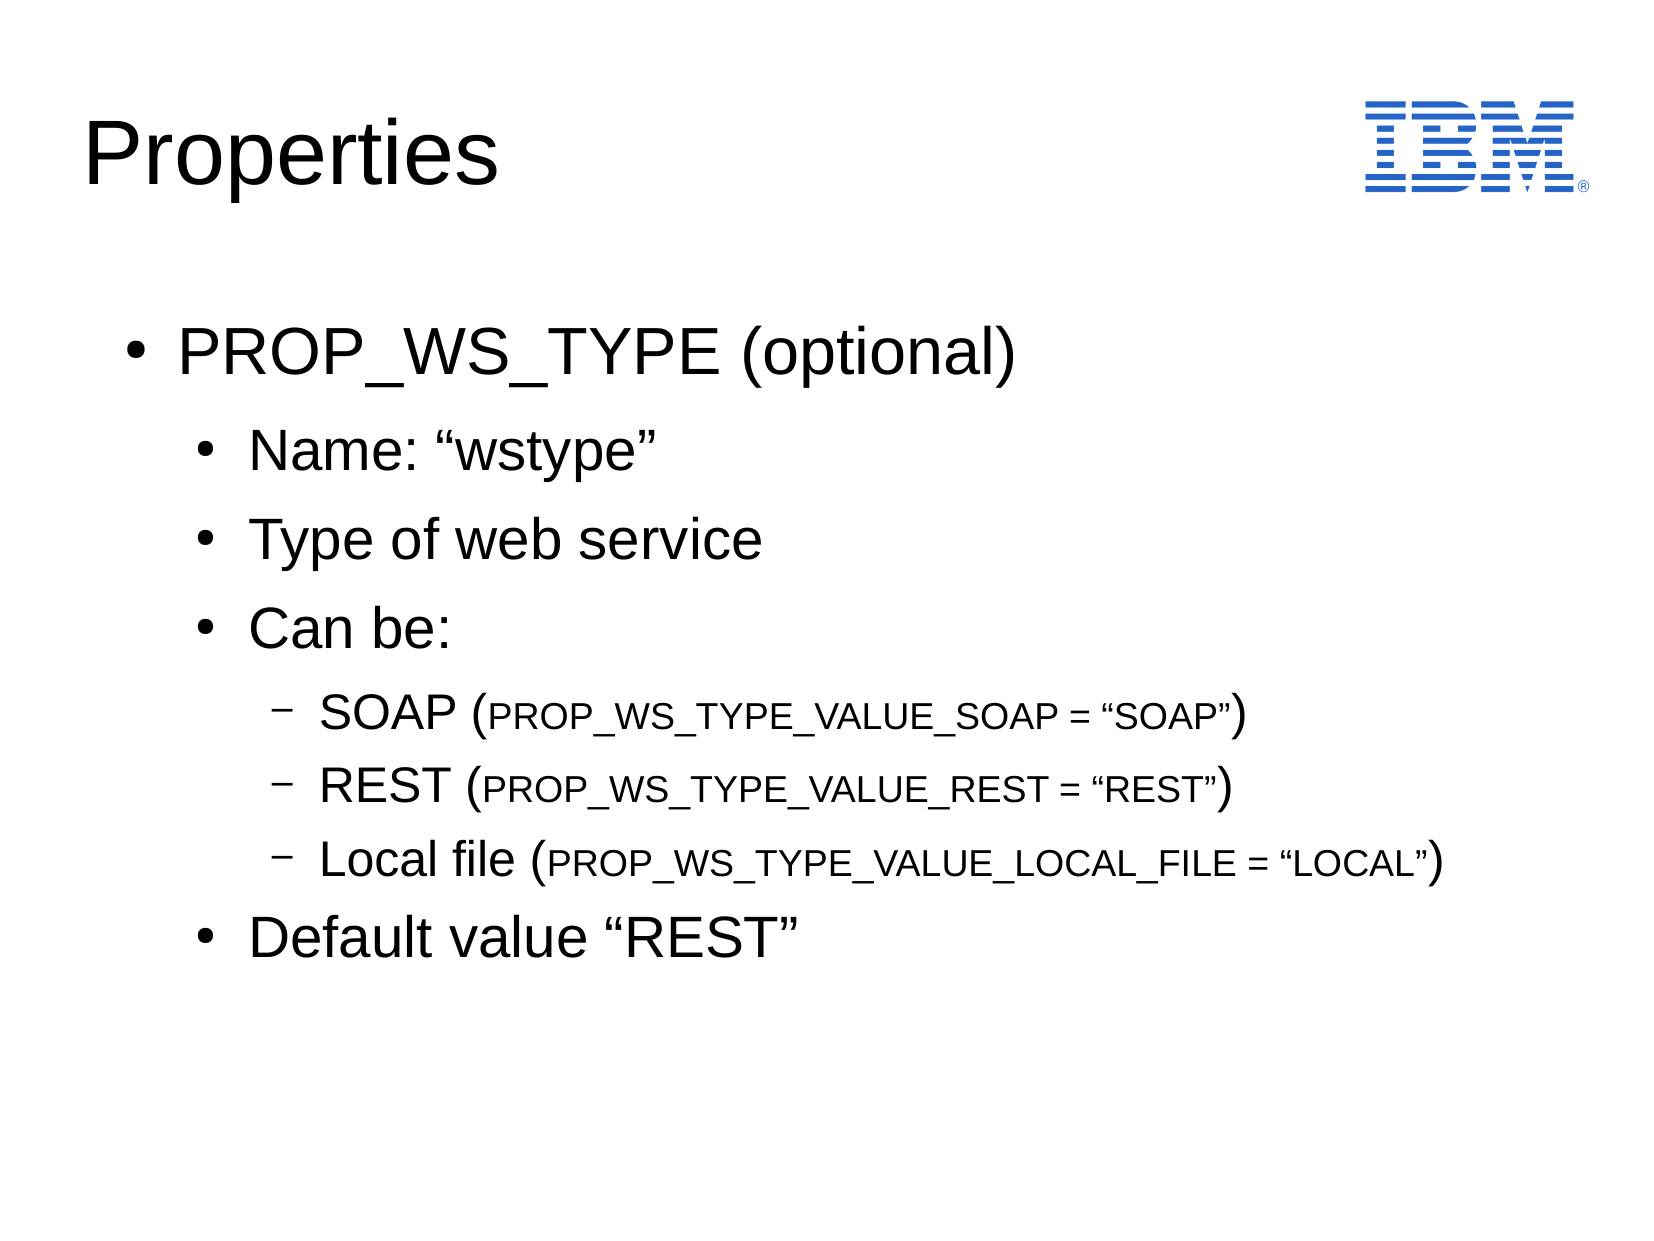

# Properties
PROP_WS_TYPE (optional)
Name: “wstype”
Type of web service
Can be:
SOAP (PROP_WS_TYPE_VALUE_SOAP = “SOAP”)
REST (PROP_WS_TYPE_VALUE_REST = “REST”)
Local file (PROP_WS_TYPE_VALUE_LOCAL_FILE = “LOCAL”)
Default value “REST”